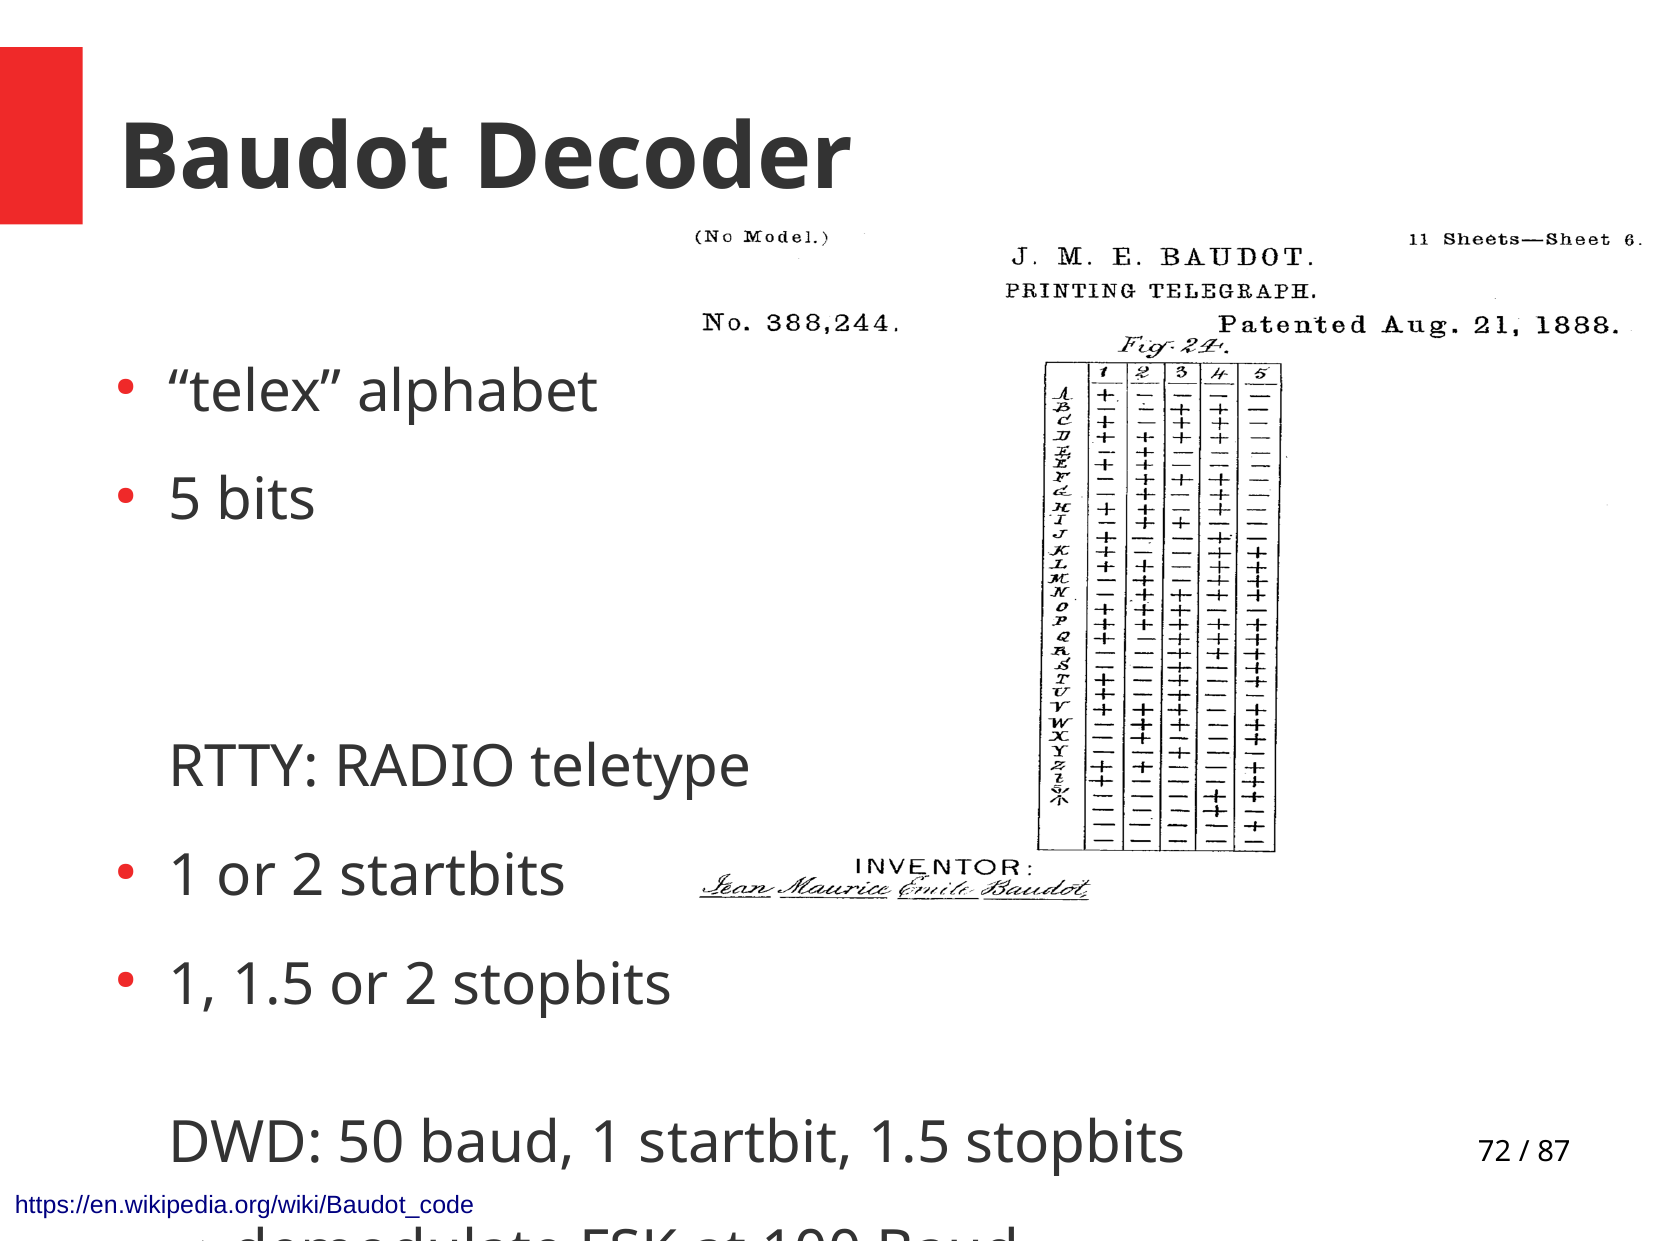

# Baudot Decoder
“telex” alphabet
5 bits
RTTY: RADIO teletype
1 or 2 startbits
1, 1.5 or 2 stopbits
DWD: 50 baud, 1 startbit, 1.5 stopbits
→ demodulate FSK at 100 Baud
72
https://en.wikipedia.org/wiki/Baudot_code